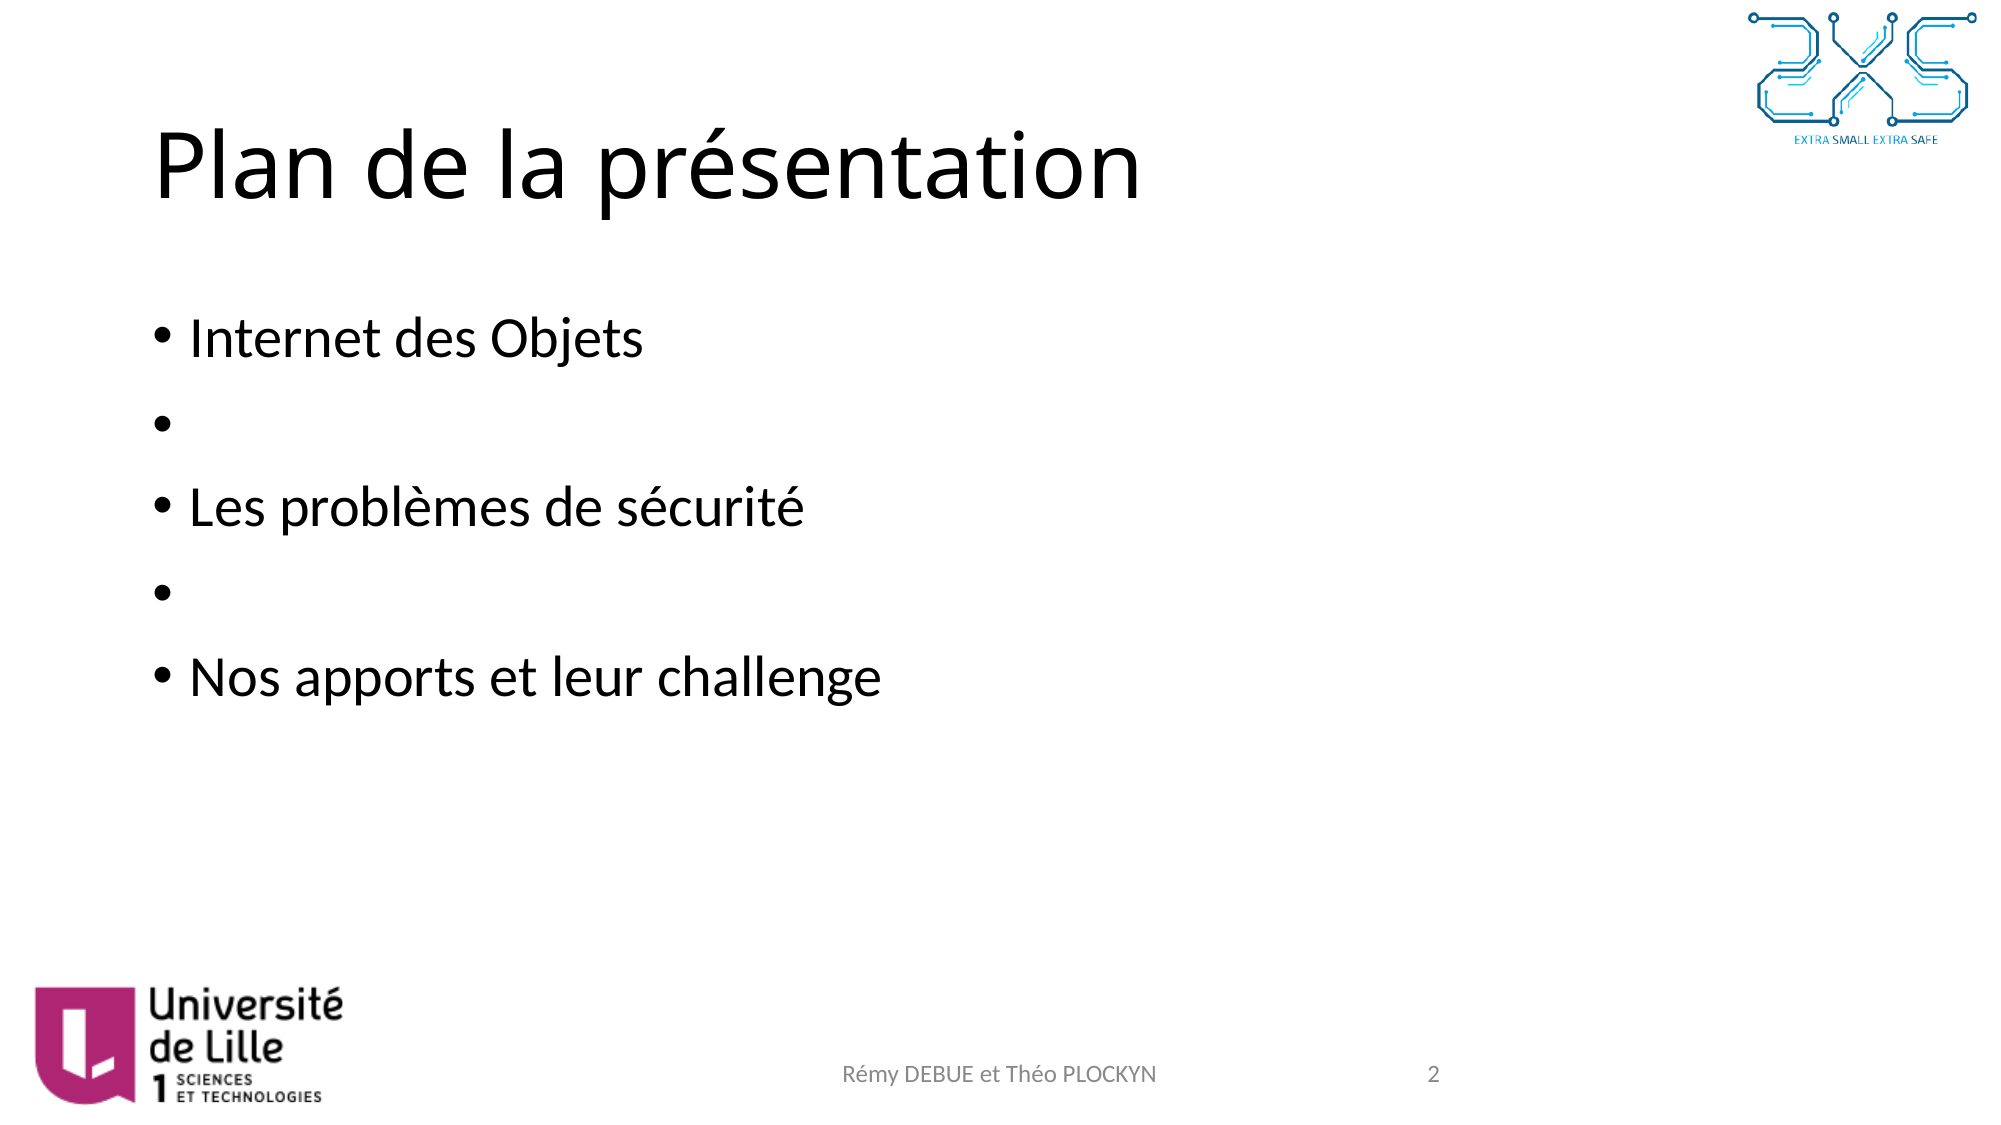

# Plan de la présentation
Internet des Objets
Les problèmes de sécurité
Nos apports et leur challenge
Rémy DEBUE et Théo PLOCKYN